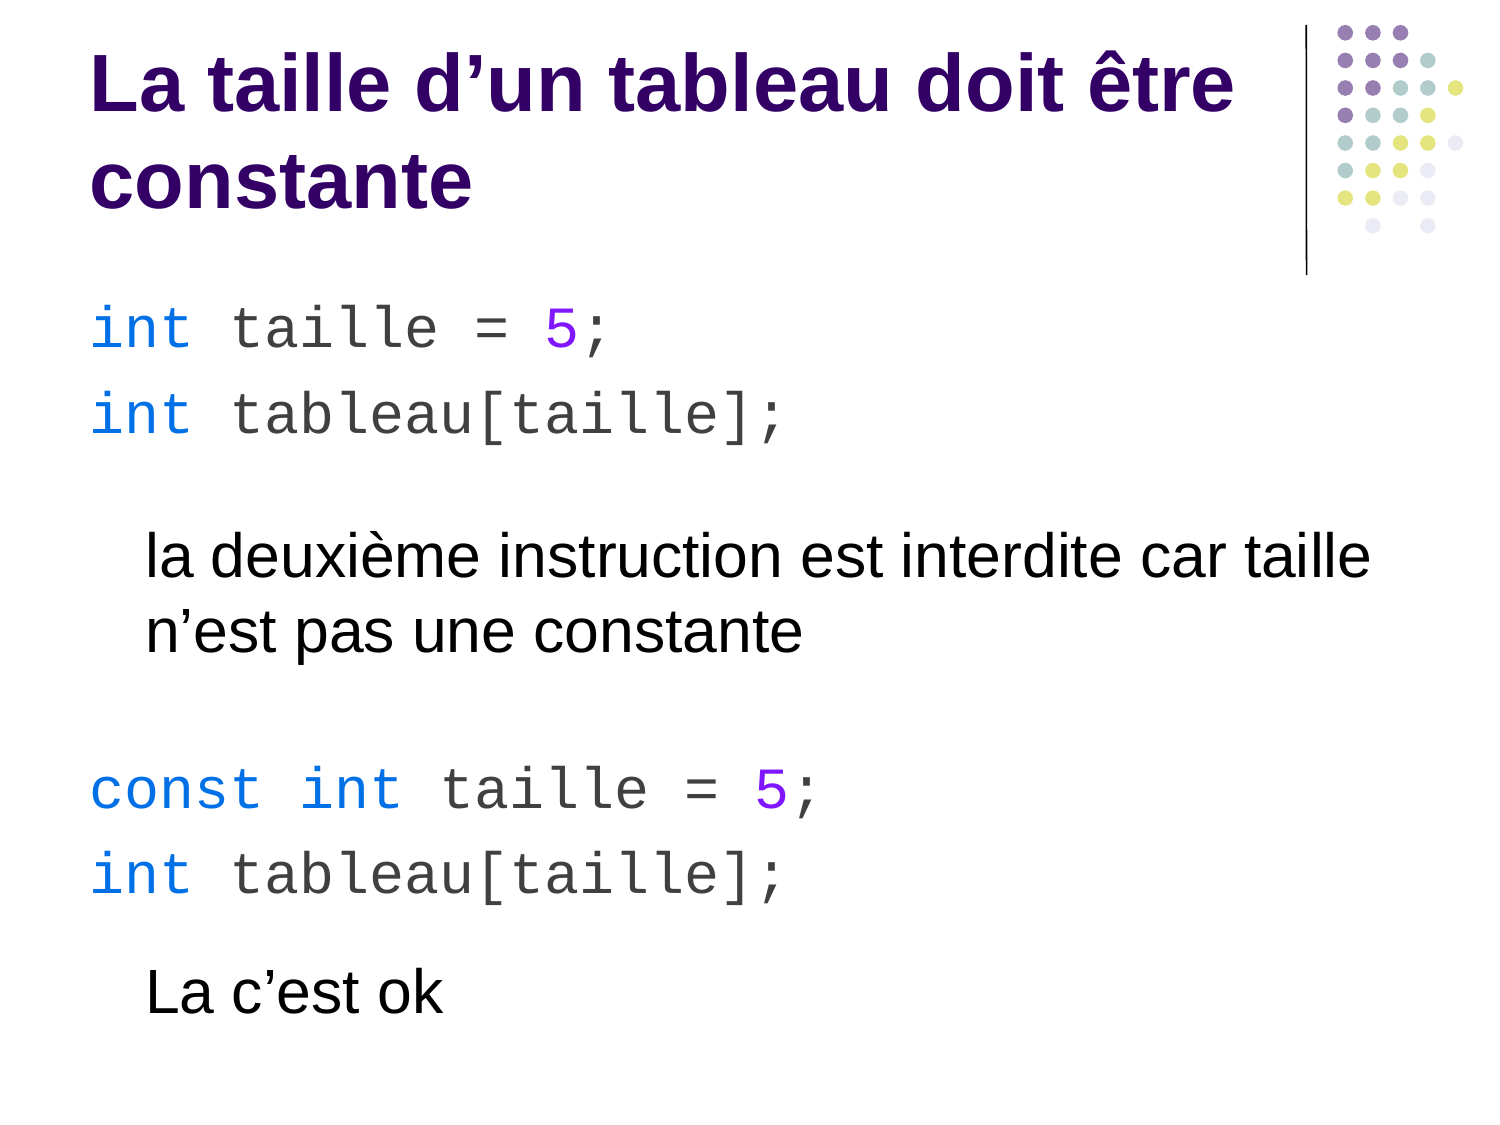

# La taille d’un tableau doit être constante
int taille = 5;
int tableau[taille];
la deuxième instruction est interdite car taille n’est pas une constante
const int taille = 5;
int tableau[taille];
La c’est ok